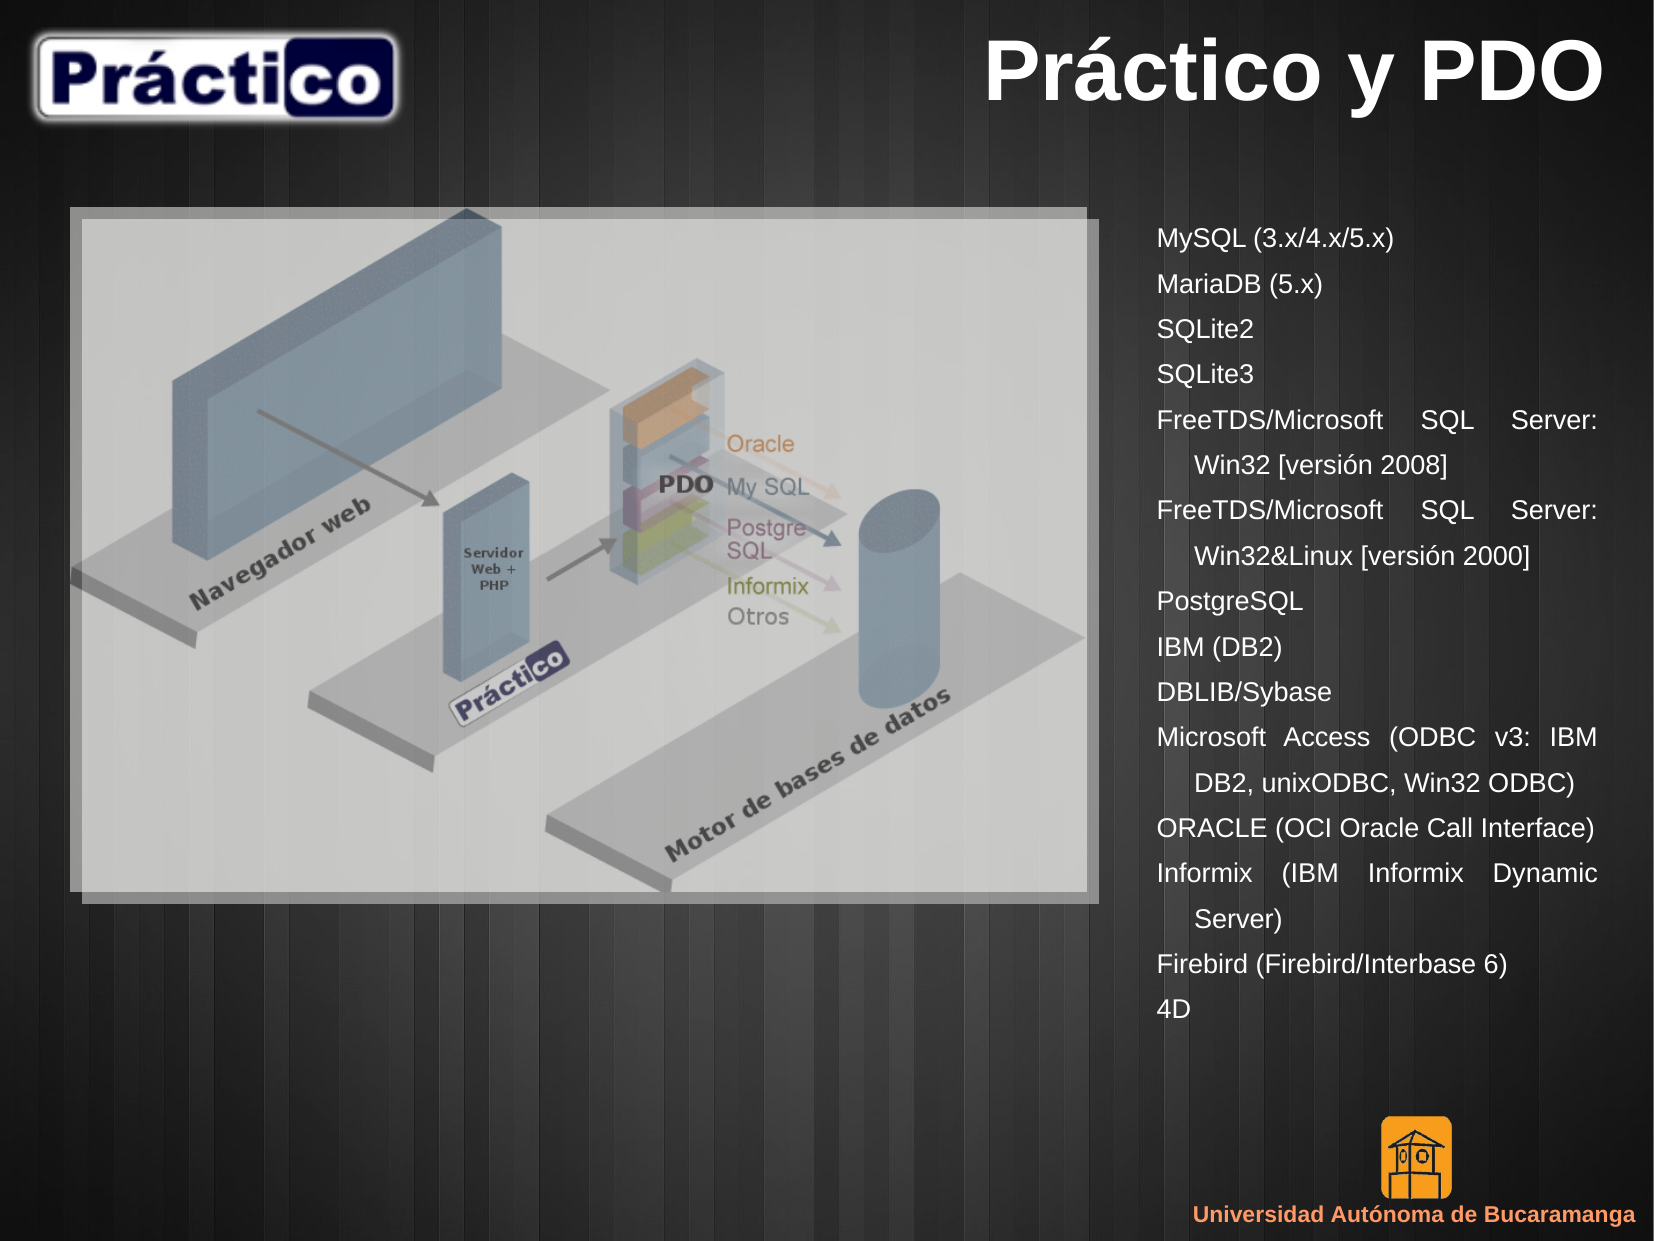

# Práctico y PDO
MySQL (3.x/4.x/5.x)
MariaDB (5.x)
SQLite2
SQLite3
FreeTDS/Microsoft SQL Server: Win32 [versión 2008]
FreeTDS/Microsoft SQL Server: Win32&Linux [versión 2000]
PostgreSQL
IBM (DB2)
DBLIB/Sybase
Microsoft Access (ODBC v3: IBM DB2, unixODBC, Win32 ODBC)
ORACLE (OCI Oracle Call Interface)
Informix (IBM Informix Dynamic Server)
Firebird (Firebird/Interbase 6)
4D
Universidad Autónoma de Bucaramanga